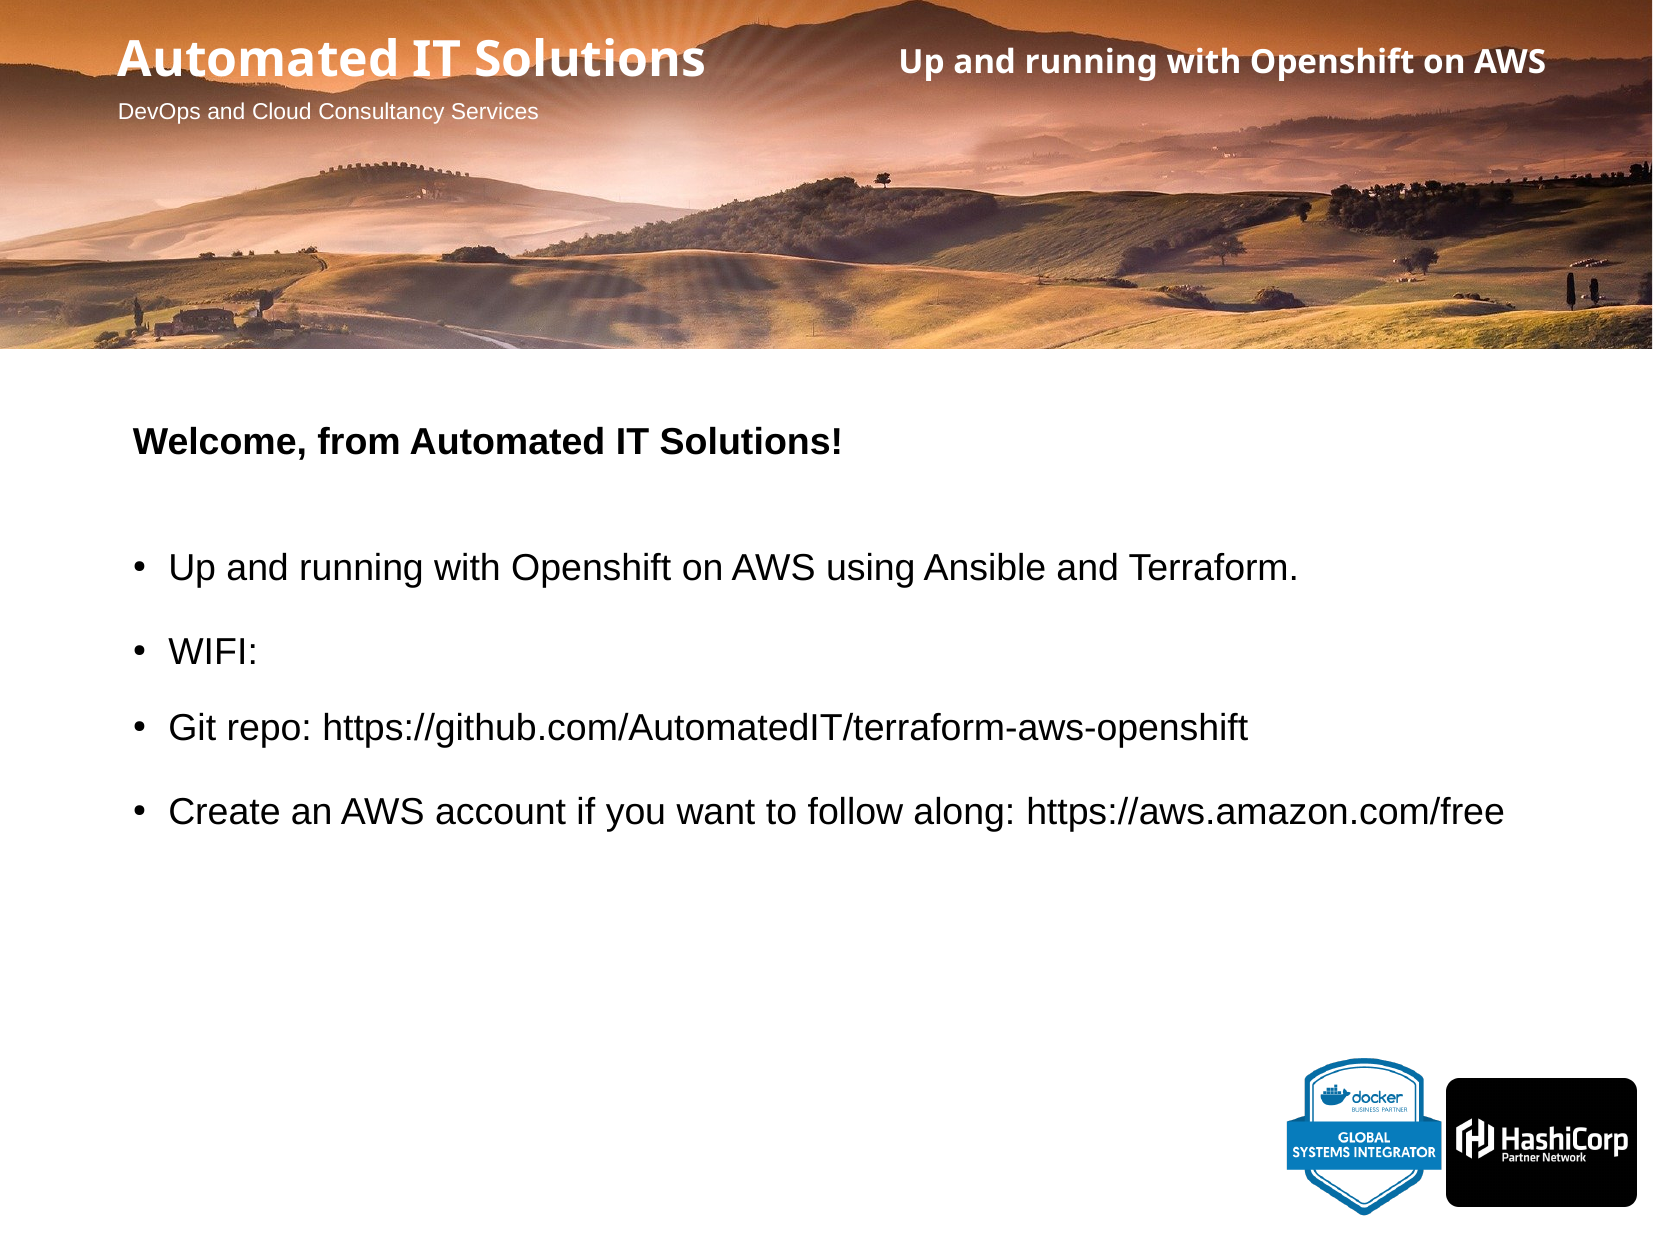

Up and running with Openshift on AWS
Welcome, from Automated IT Solutions!
Up and running with Openshift on AWS using Ansible and Terraform.
WIFI:
Git repo: https://github.com/AutomatedIT/terraform-aws-openshift
Create an AWS account if you want to follow along: https://aws.amazon.com/free